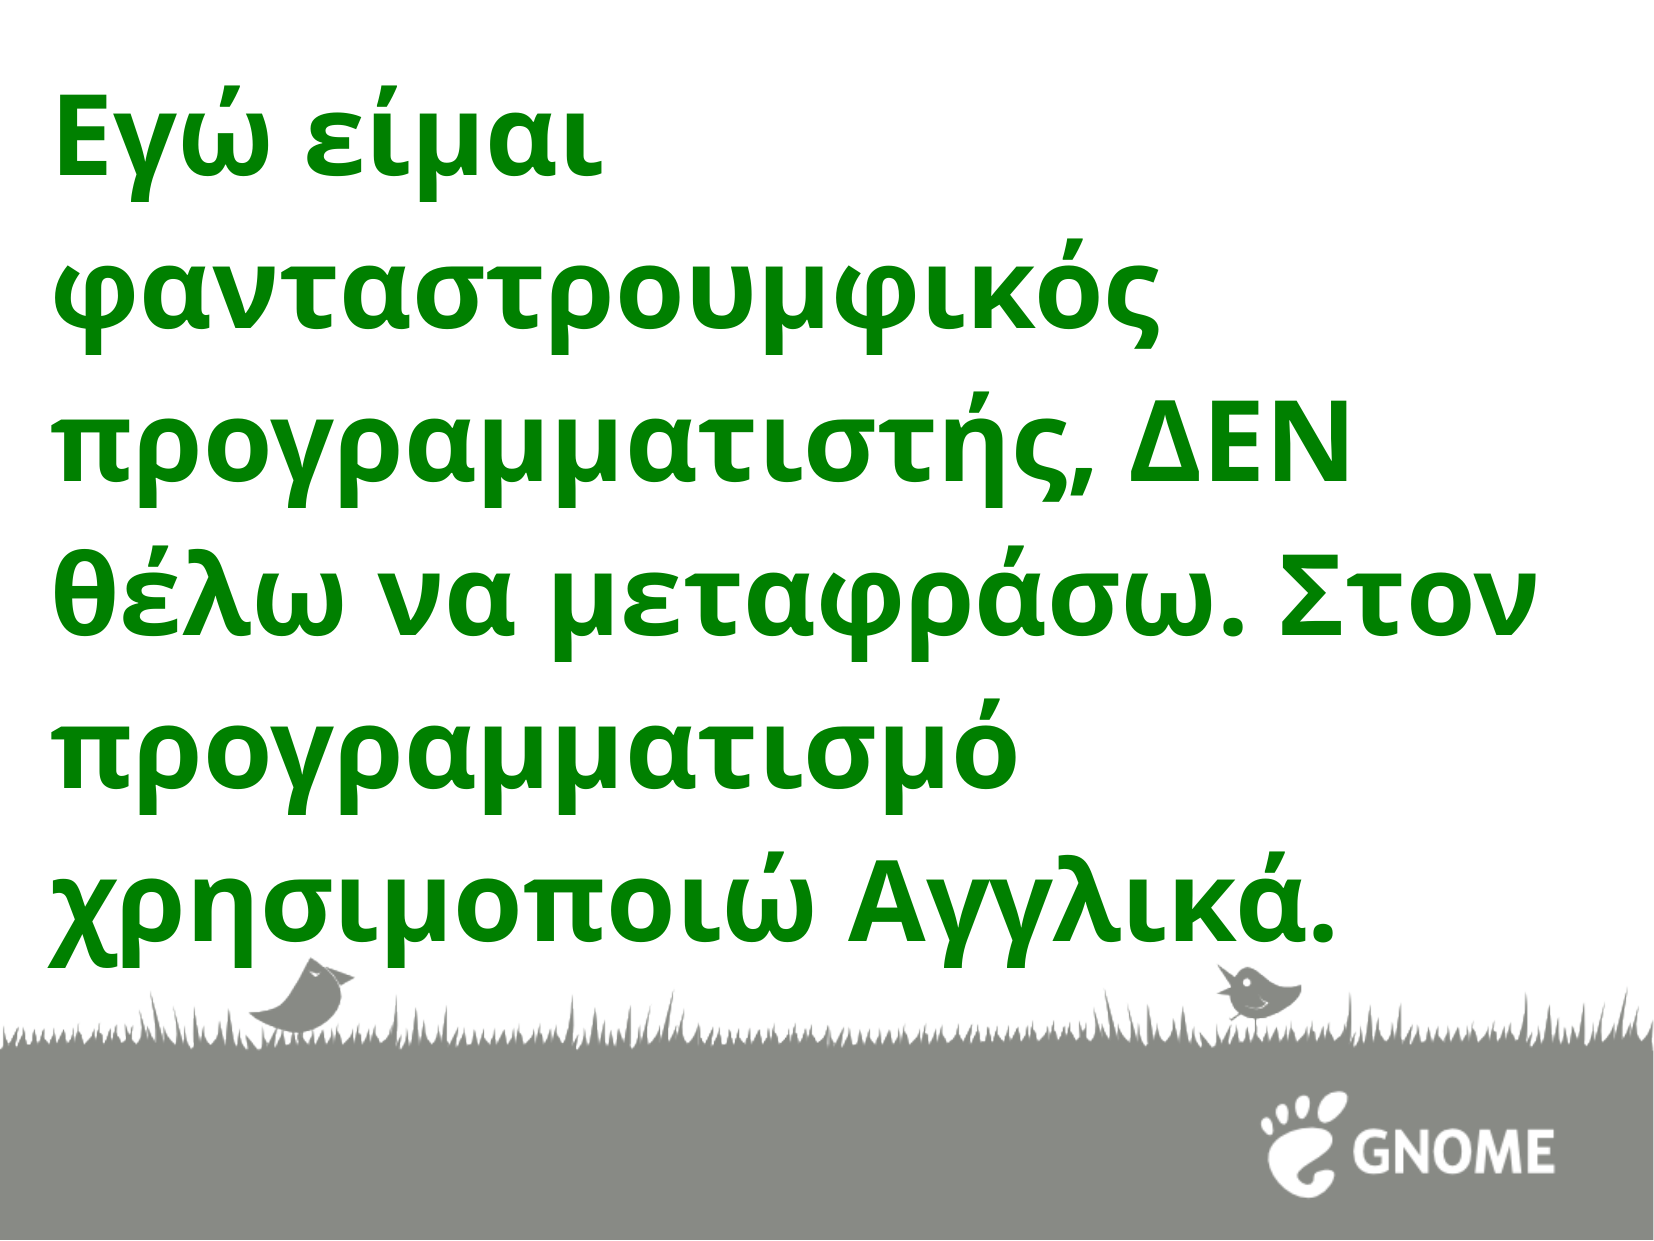

Εγώ είμαι φανταστρουμφικός προγραμματιστής, ΔΕΝ θέλω να μεταφράσω. Στον προγραμματισμό χρησιμοποιώ Αγγλικά.